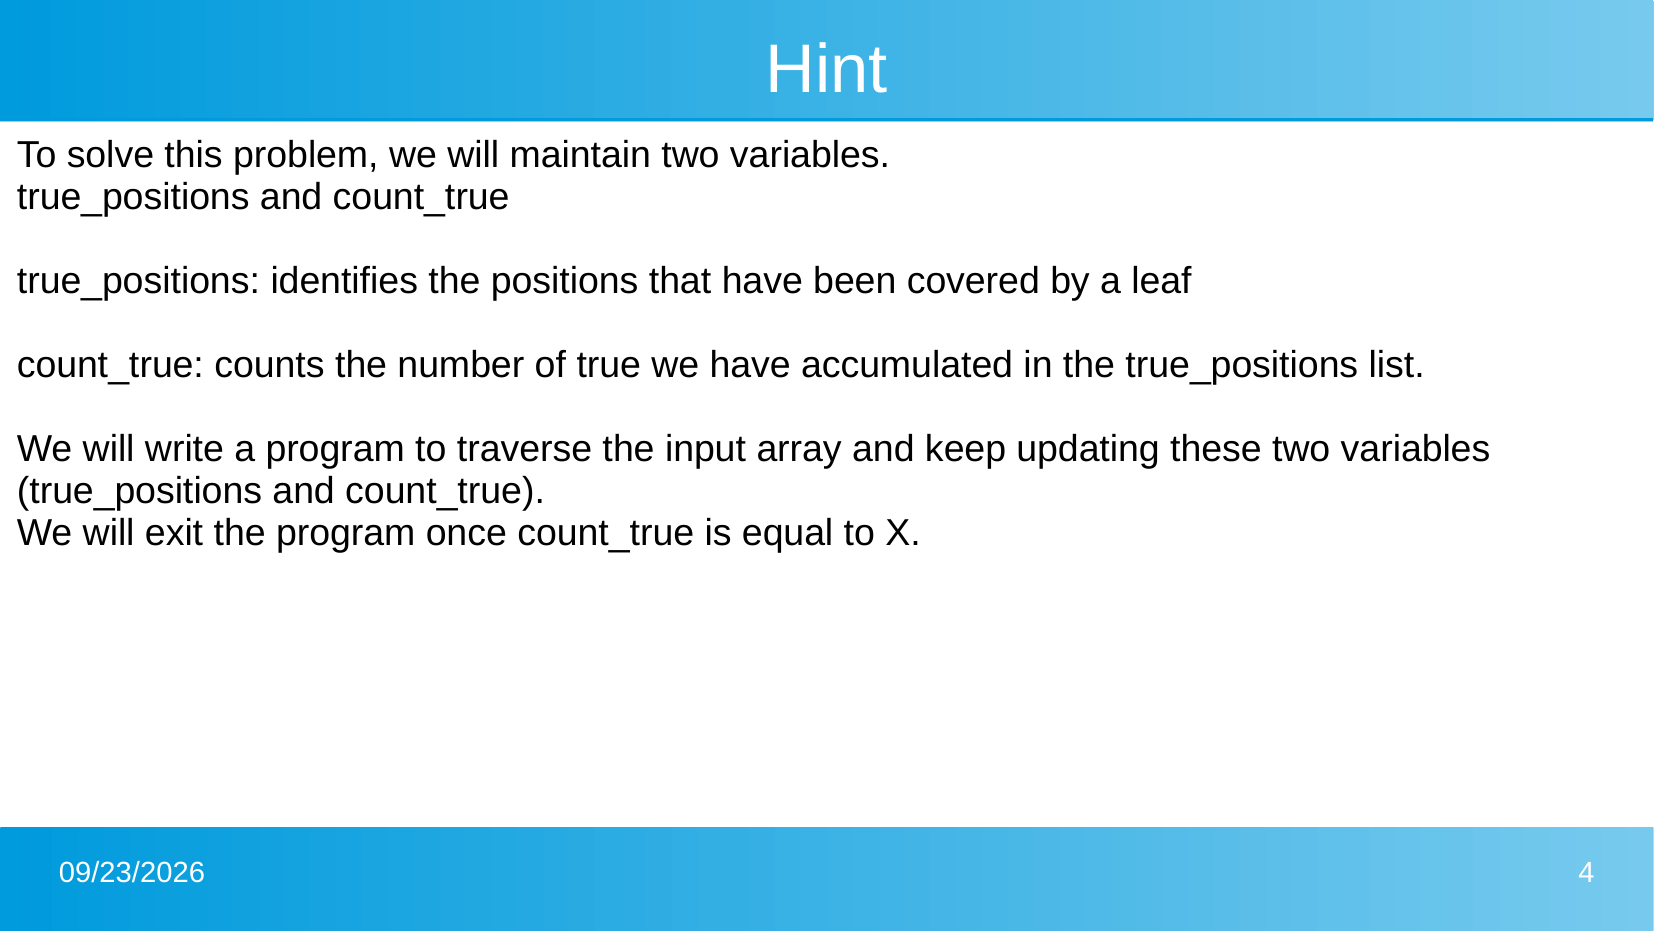

# Hint
To solve this problem, we will maintain two variables.
true_positions and count_true
true_positions: identifies the positions that have been covered by a leaf
count_true: counts the number of true we have accumulated in the true_positions list.
We will write a program to traverse the input array and keep updating these two variables (true_positions and count_true).
We will exit the program once count_true is equal to X.
4